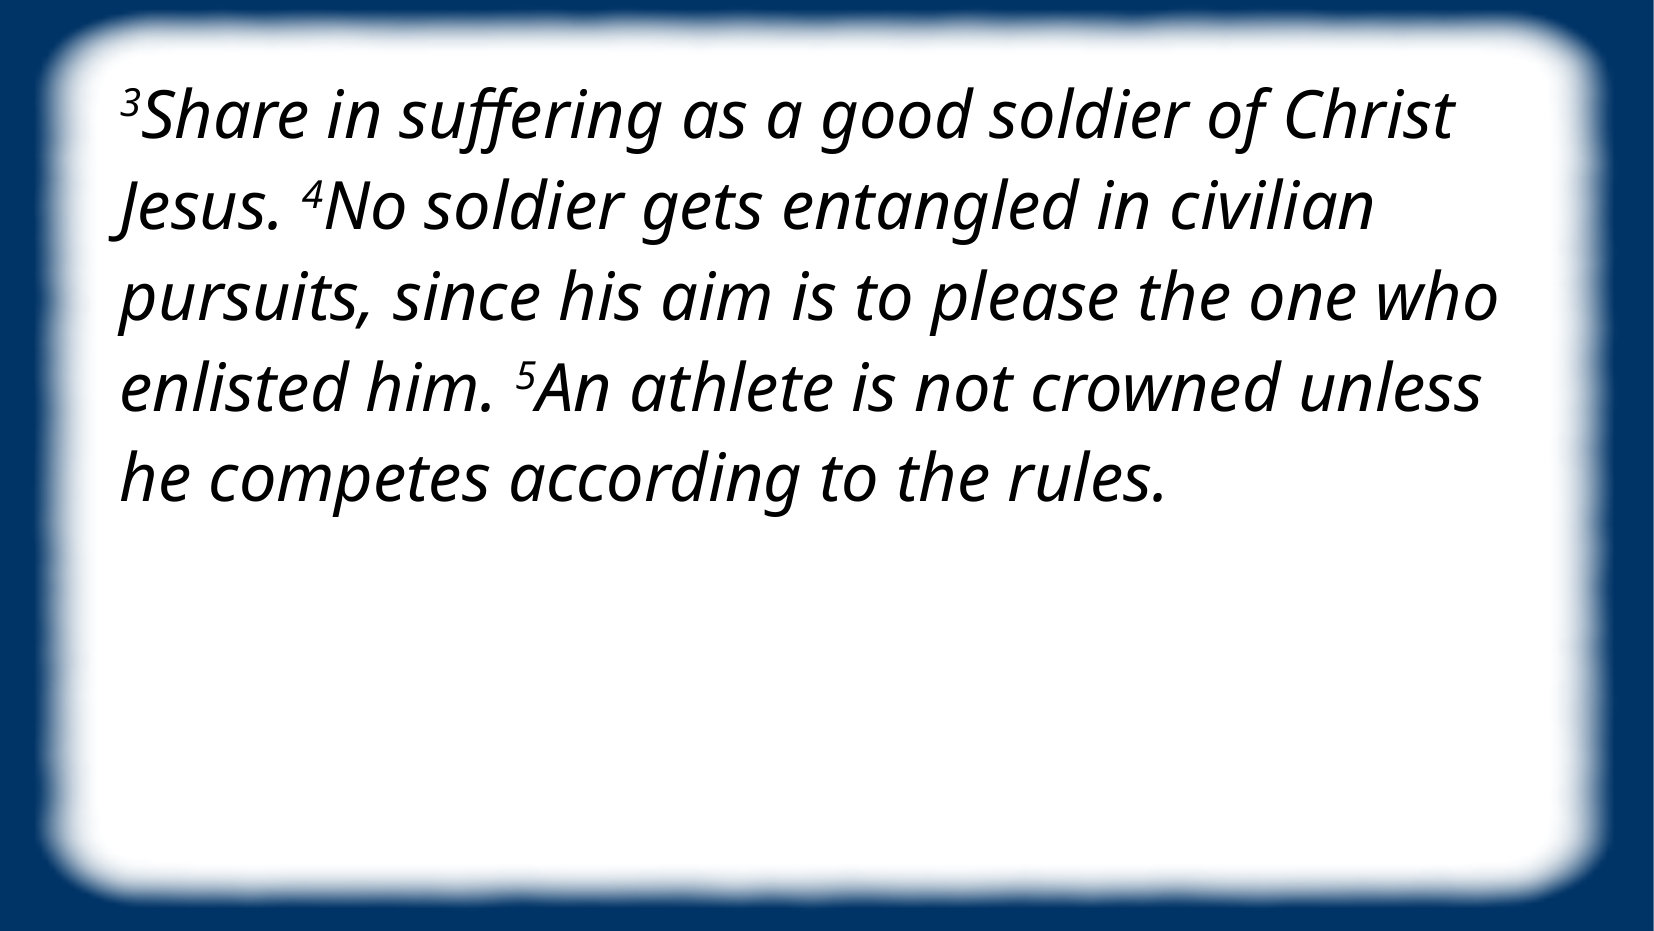

3Share in suffering as a good soldier of Christ Jesus. 4No soldier gets entangled in civilian pursuits, since his aim is to please the one who enlisted him. 5An athlete is not crowned unless he competes according to the rules.